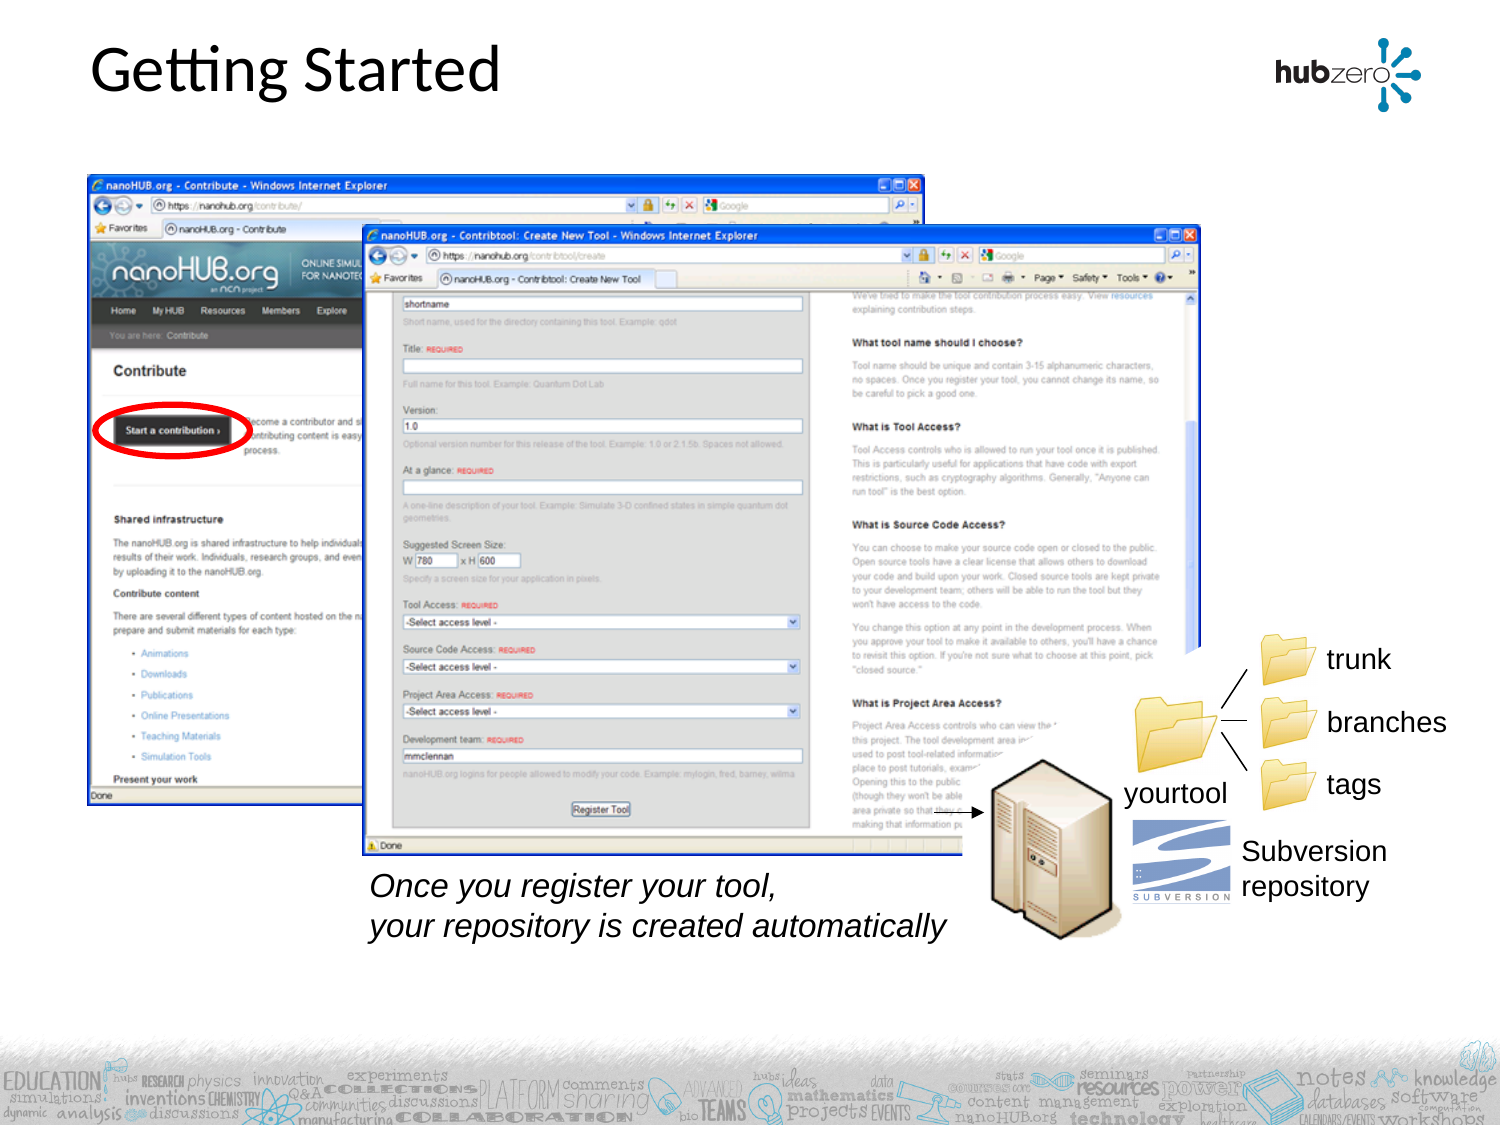

Getting Started
trunk
yourtool
branches
tags
Subversion
repository
Once you register your tool,
your repository is created automatically